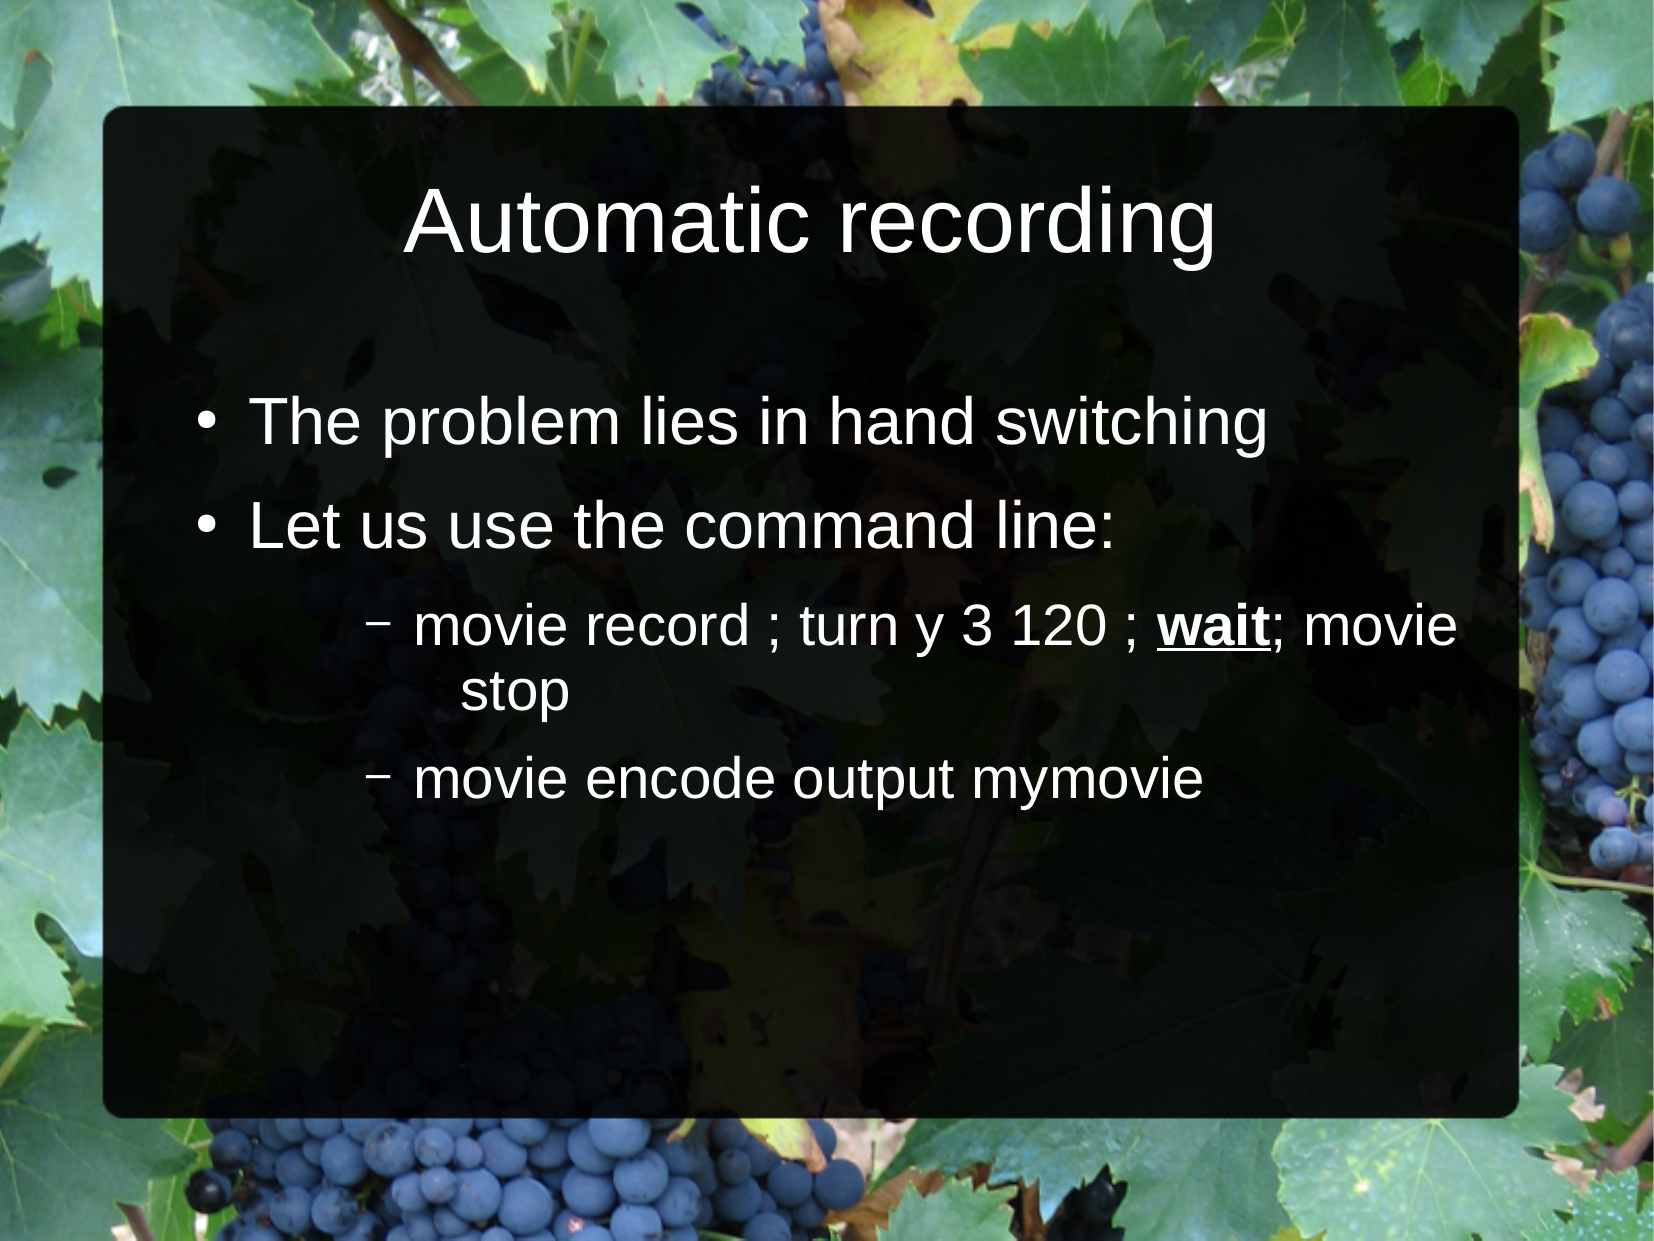

# Automatic recording
The problem lies in hand switching
Let us use the command line:
movie record ; turn y 3 120 ; wait; movie stop
movie encode output mymovie